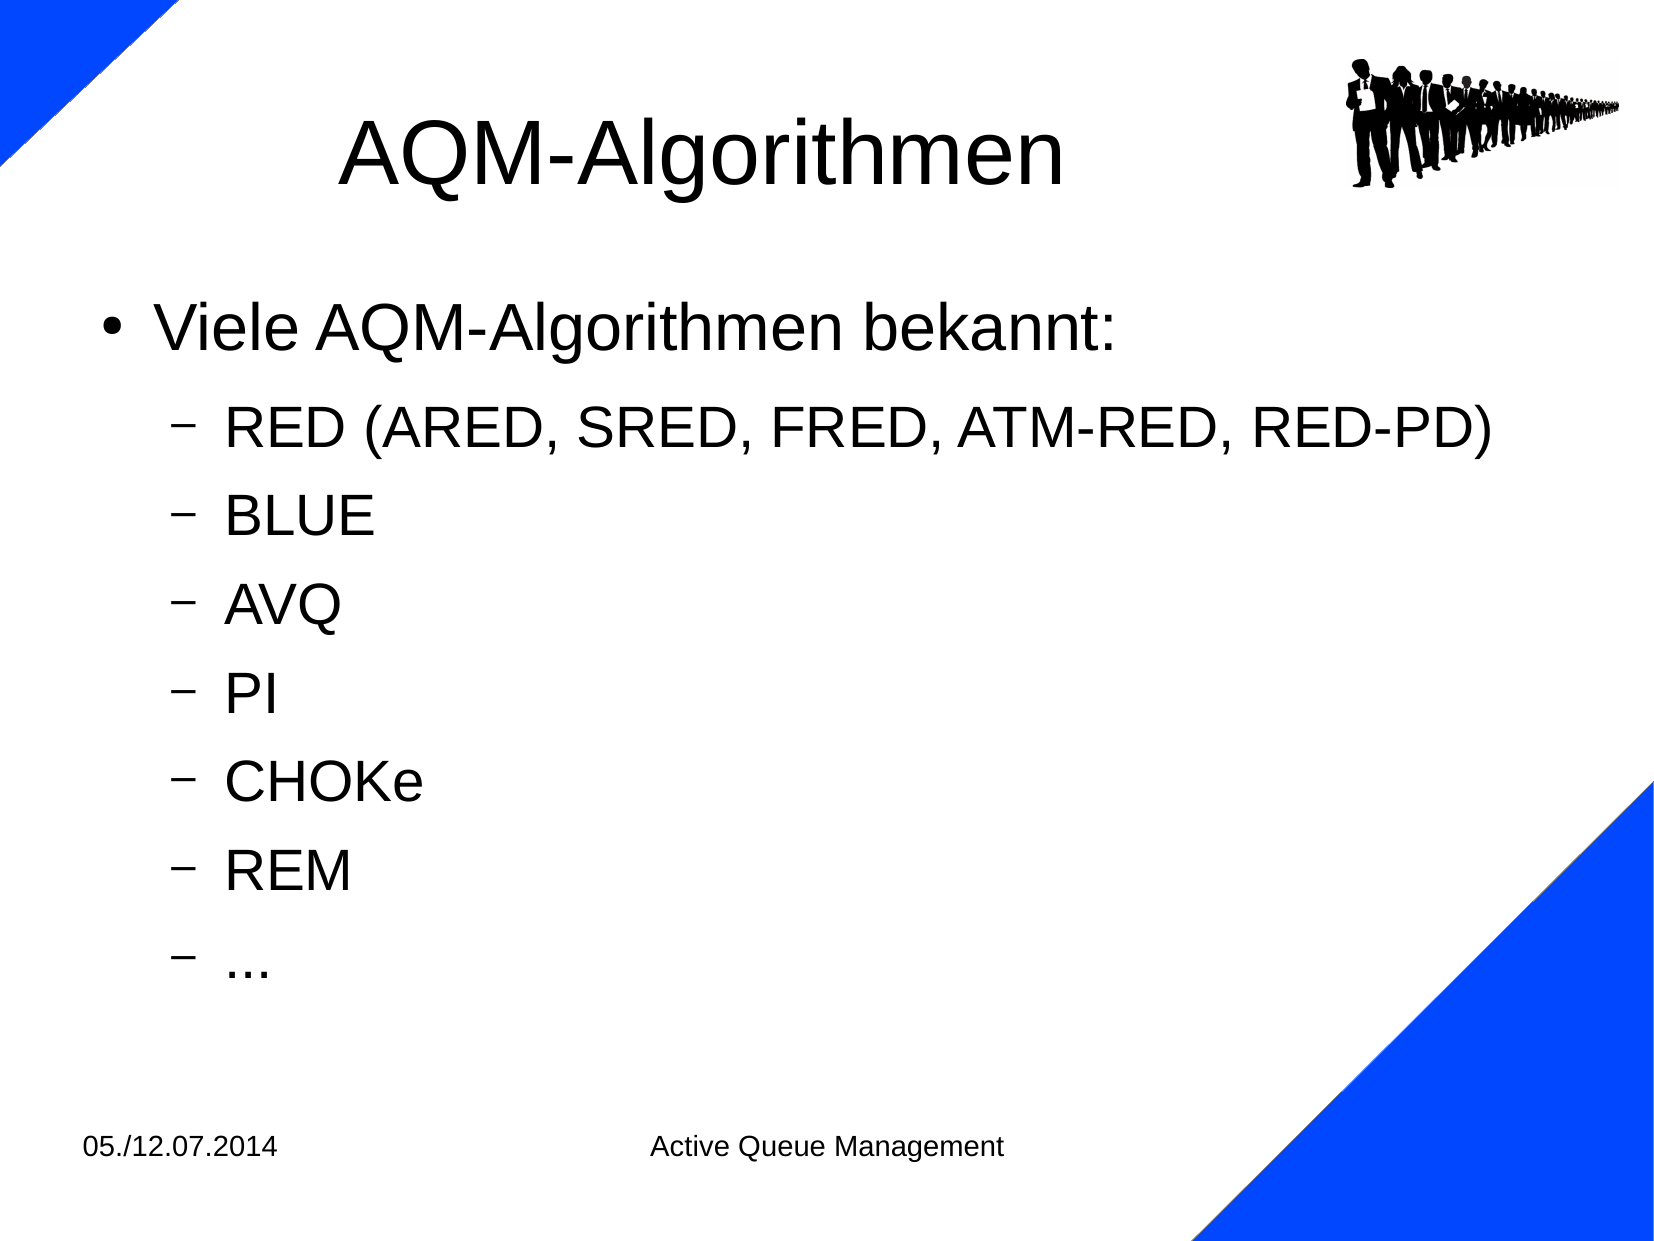

# AQM-Algorithmen
Viele AQM-Algorithmen bekannt:
RED (ARED, SRED, FRED, ATM-RED, RED-PD)
BLUE
AVQ
PI
CHOKe
REM
...
05.07.2014/12.07.2014
Active Queue Management